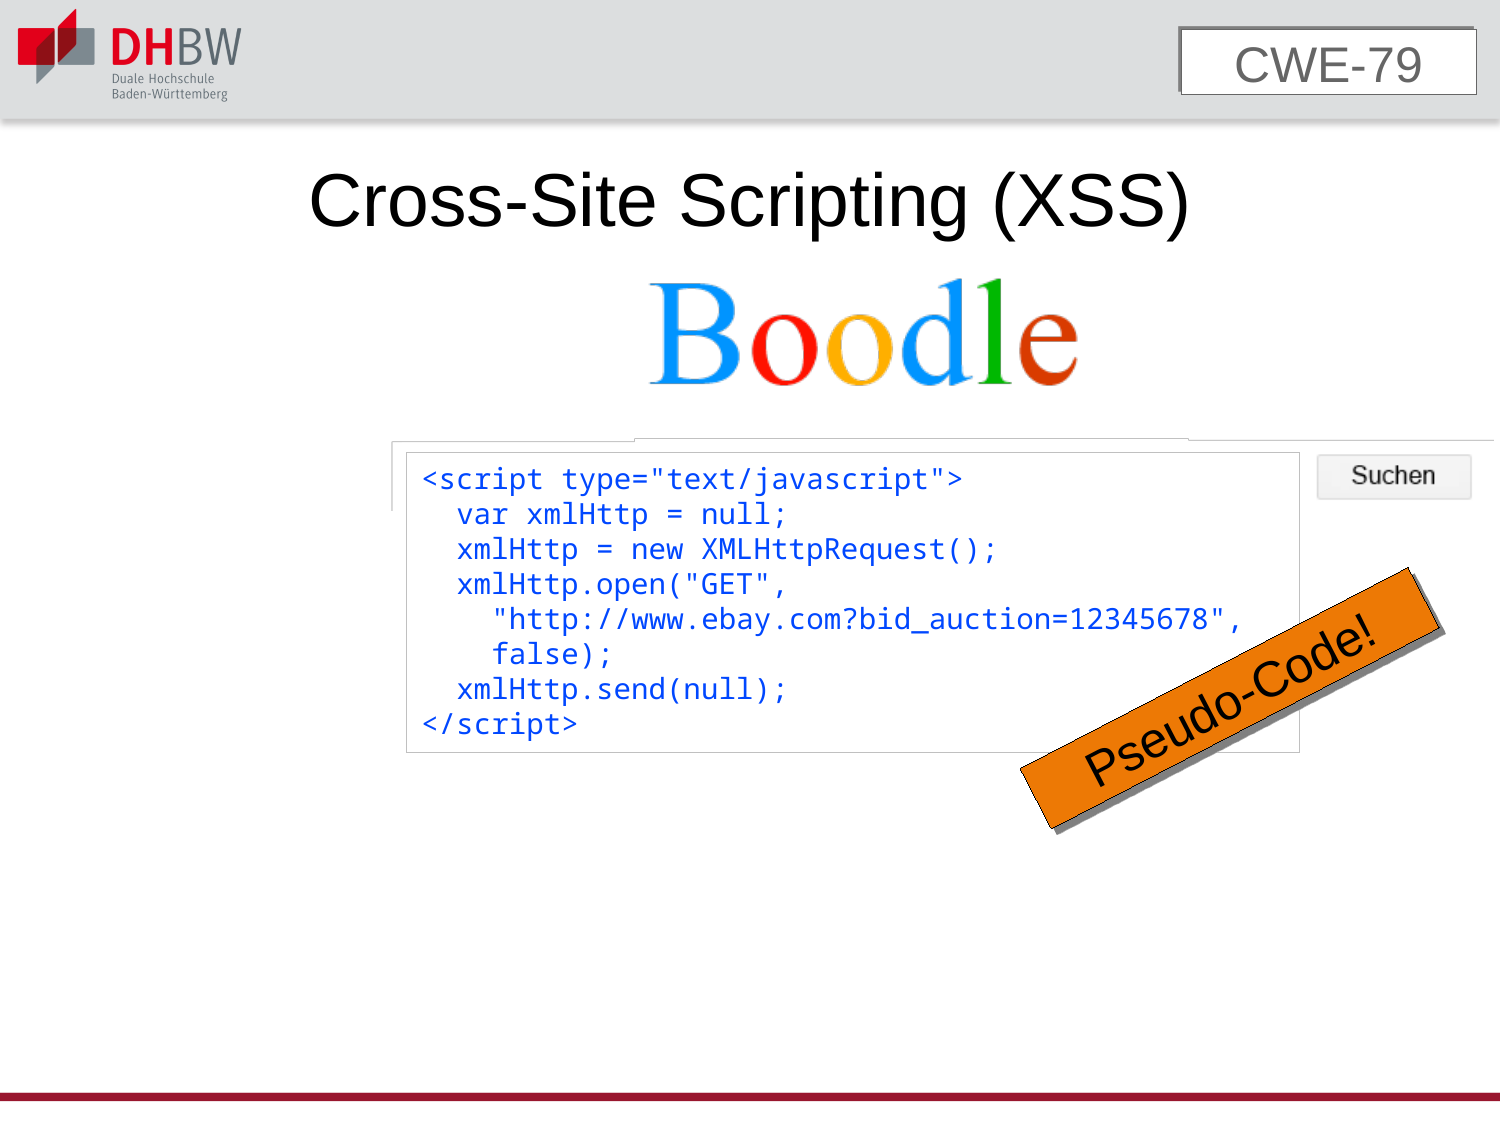

CWE-79
# Cross-Site Scripting (XSS)
<script type="text/javascript">
 var xmlHttp = null;
 xmlHttp = new XMLHttpRequest();
 xmlHttp.open("GET",
 "http://www.ebay.com?bid_auction=12345678",
 false);
 xmlHttp.send(null);
</script>
Pseudo-Code!